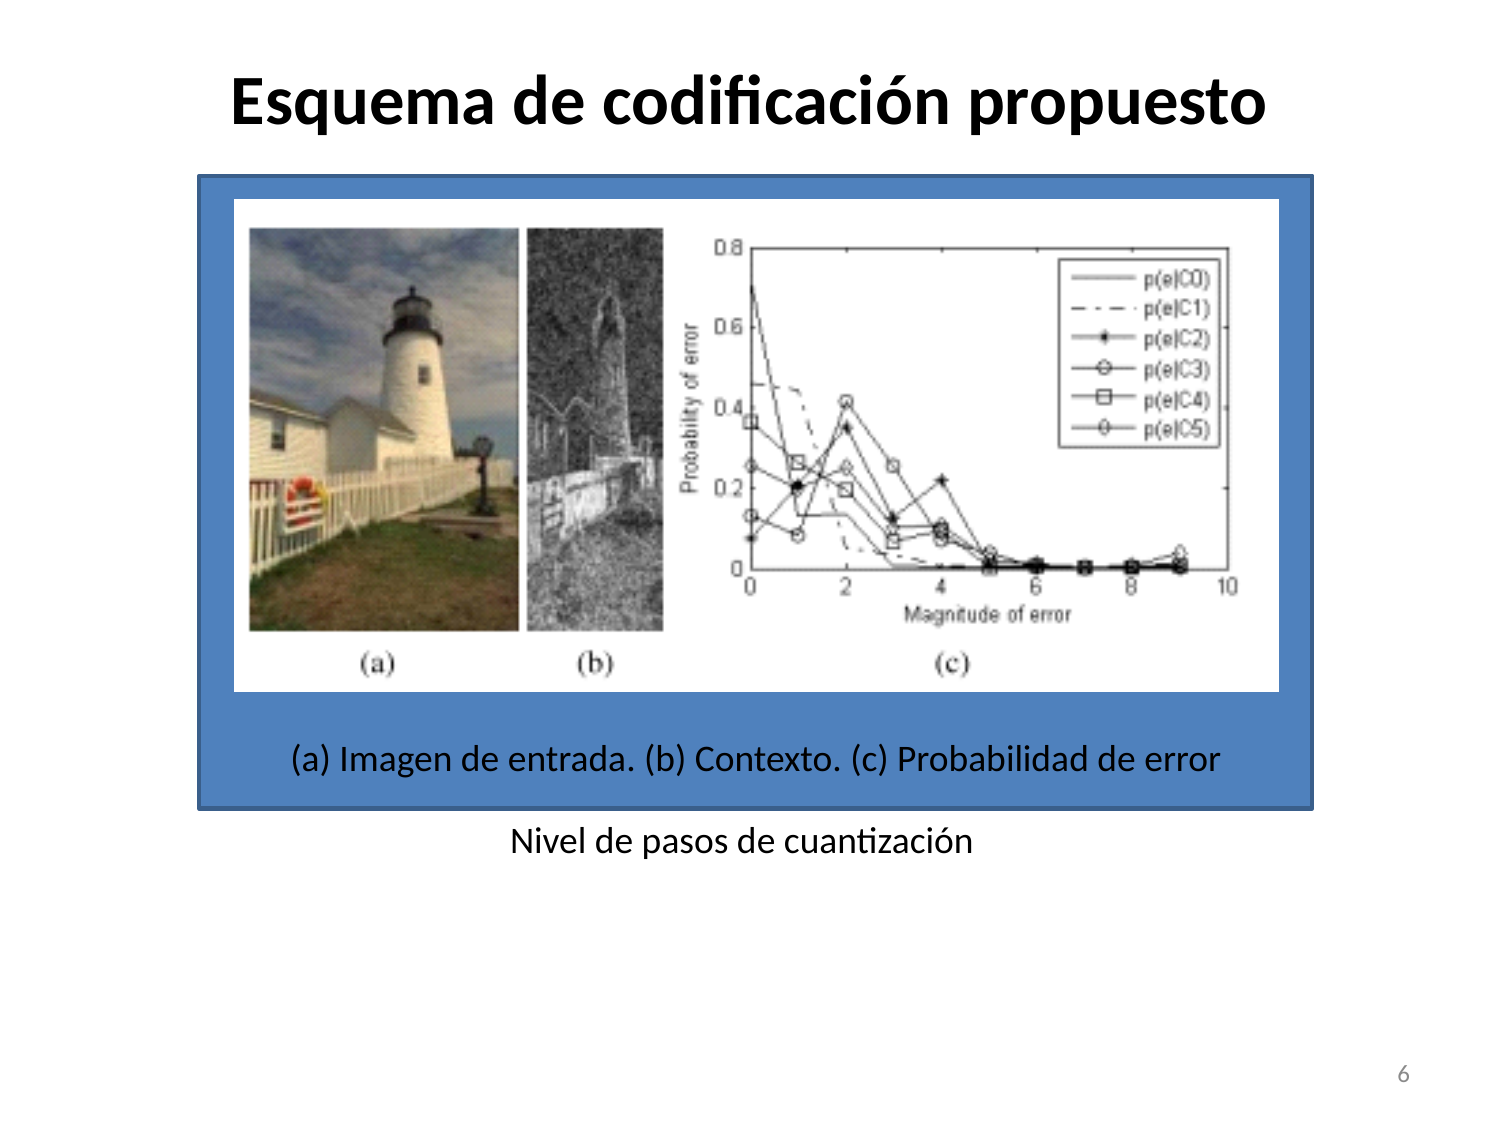

# Esquema de codificación propuesto
Predicción del error
(a) Imagen de entrada. (b) Contexto. (c) Probabilidad de error
Nivel de pasos de cuantización